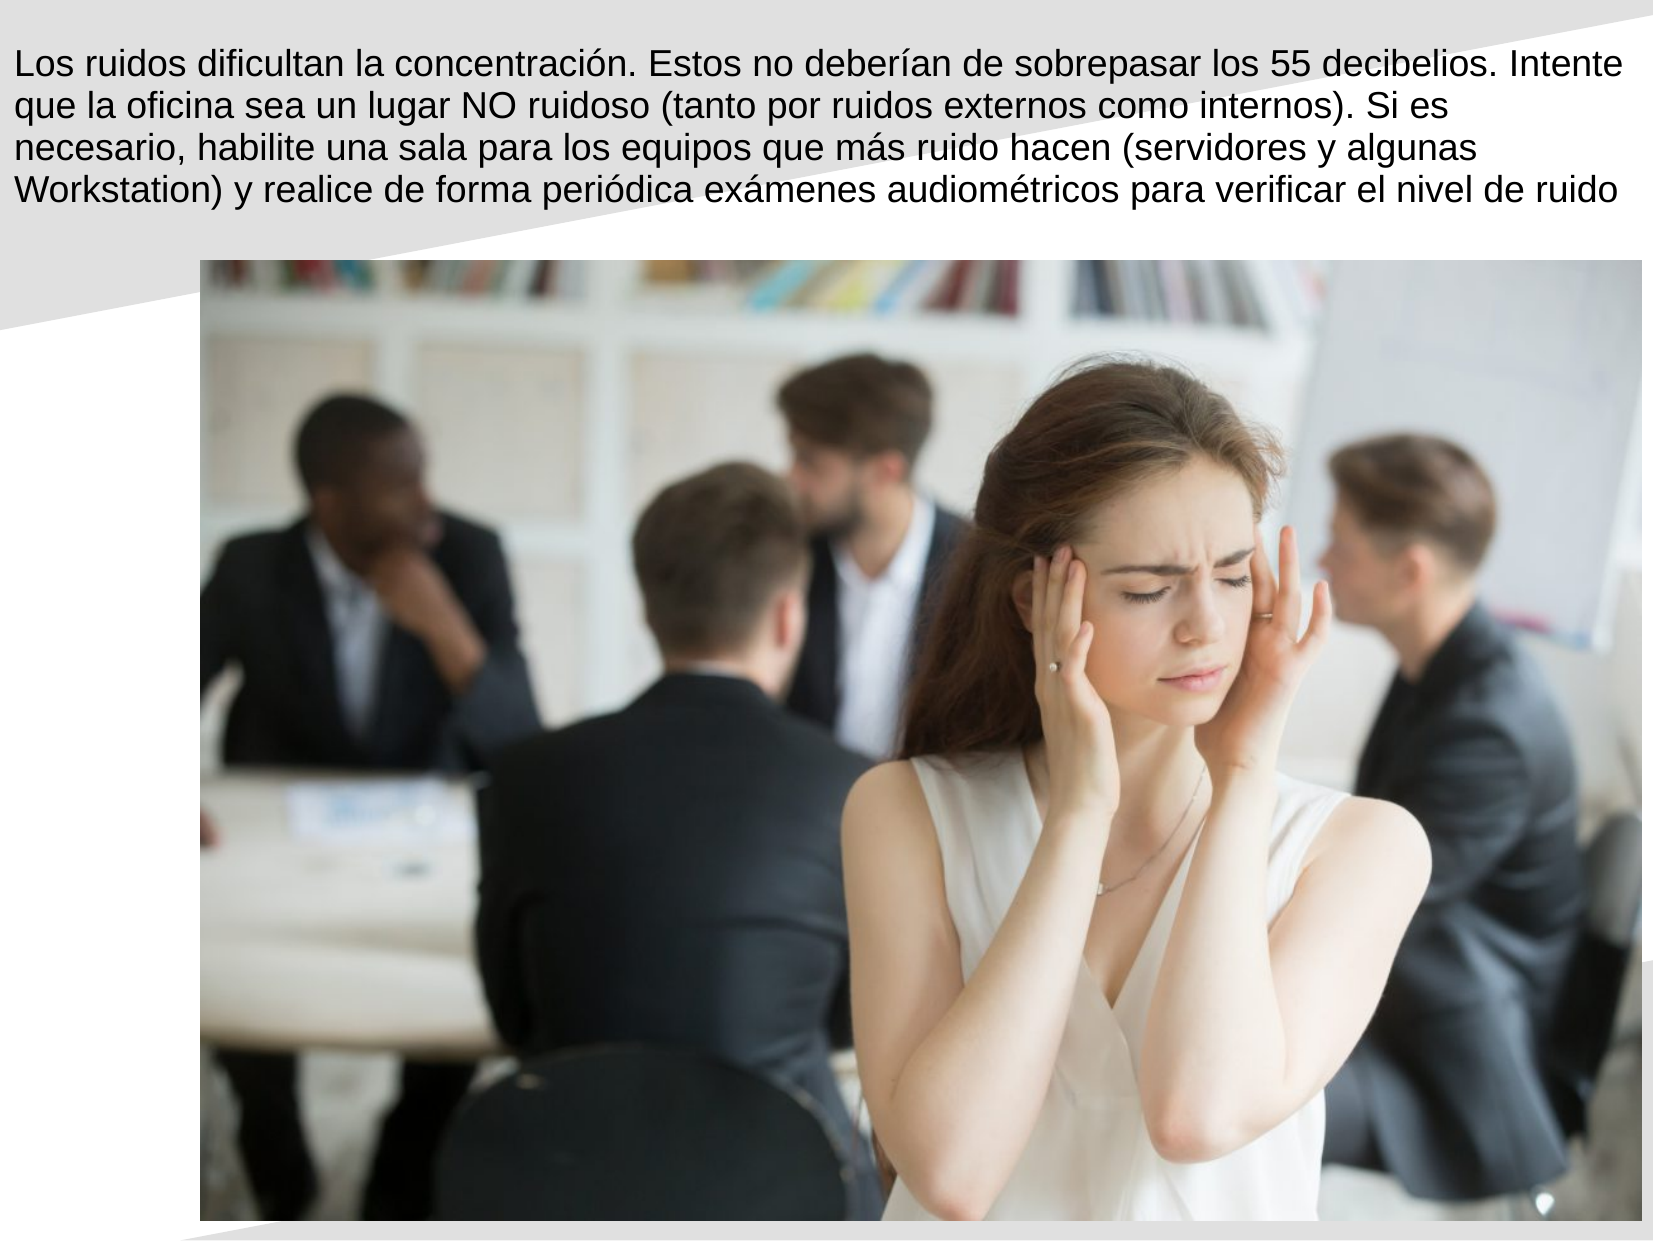

Los ruidos dificultan la concentración. Estos no deberían de sobrepasar los 55 decibelios. Intente que la oficina sea un lugar NO ruidoso (tanto por ruidos externos como internos). Si es necesario, habilite una sala para los equipos que más ruido hacen (servidores y algunas Workstation) y realice de forma periódica exámenes audiométricos para verificar el nivel de ruido
7